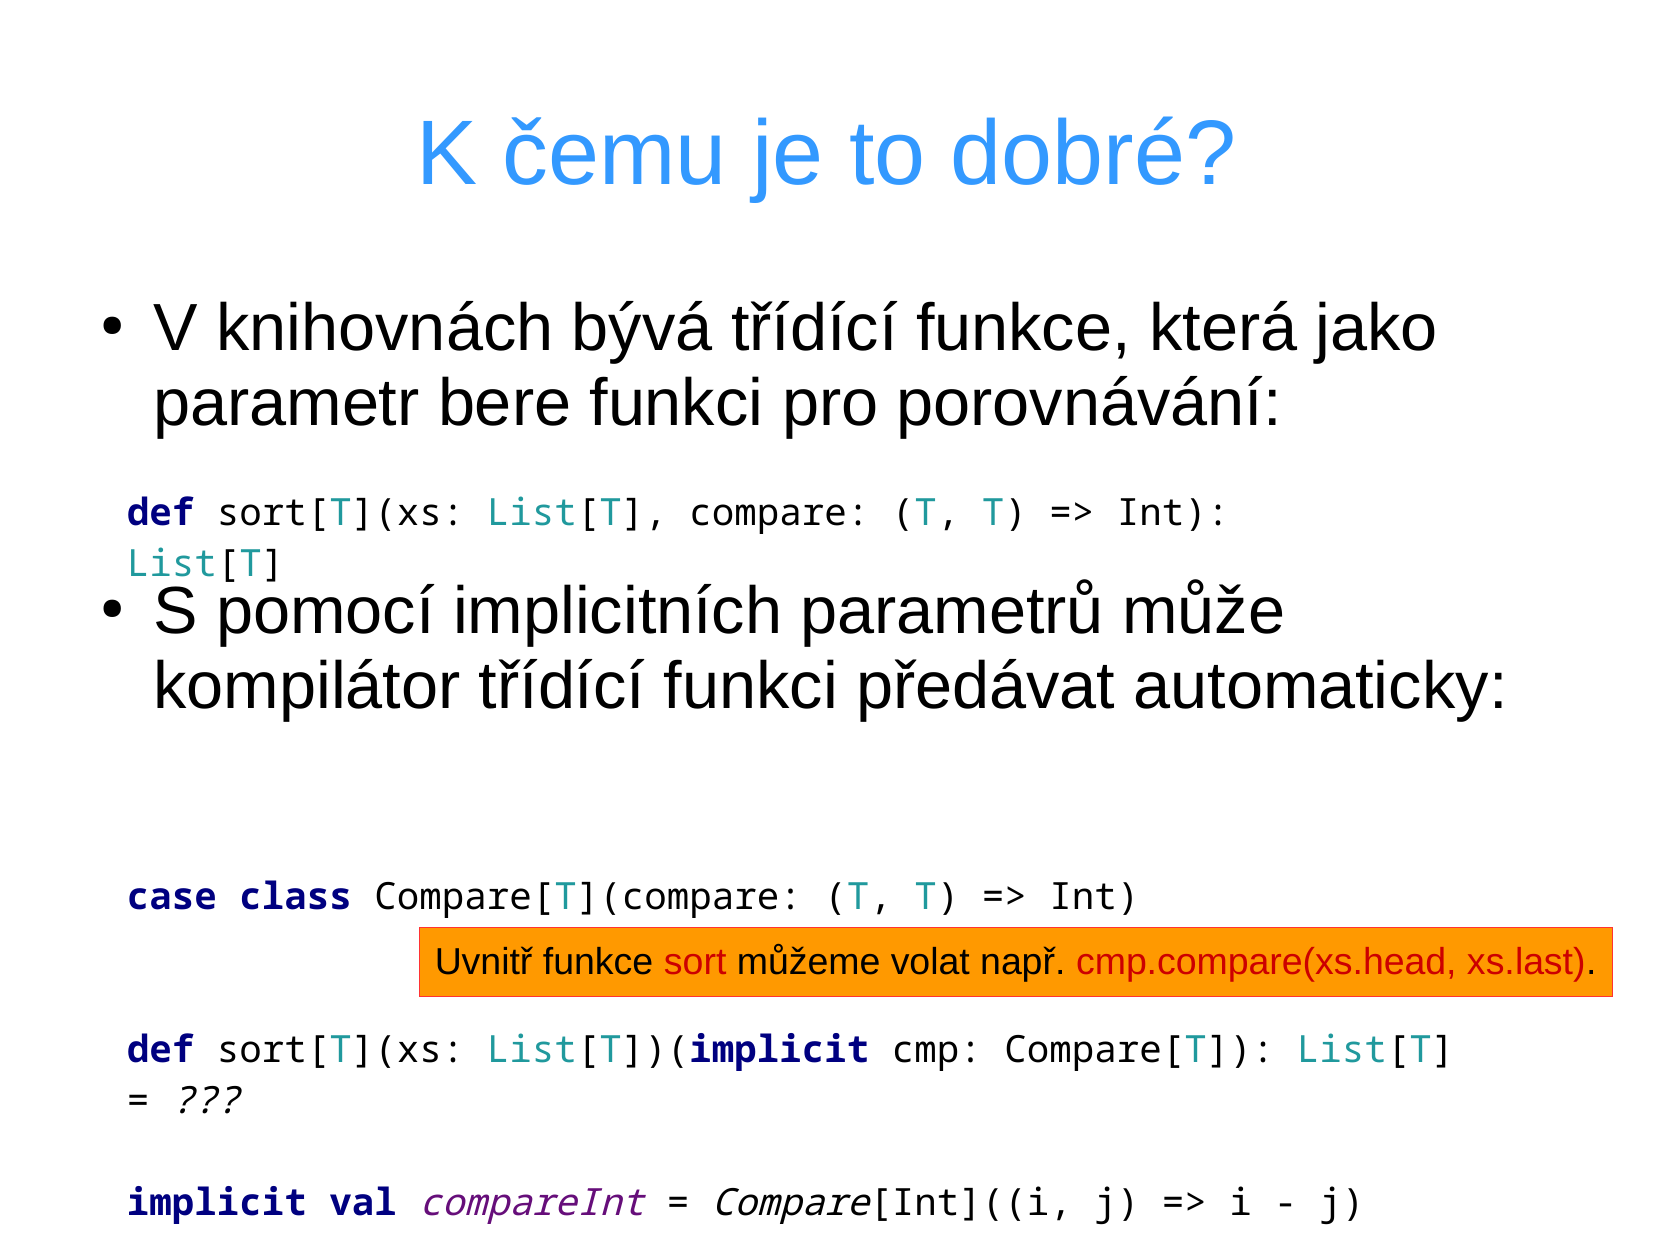

# K čemu je to dobré?
V knihovnách bývá třídící funkce, která jako parametr bere funkci pro porovnávání:
S pomocí implicitních parametrů může kompilátor třídící funkci předávat automaticky:
def sort[T](xs: List[T], compare: (T, T) => Int): List[T]
case class Compare[T](compare: (T, T) => Int)
def sort[T](xs: List[T])(implicit cmp: Compare[T]): List[T] = ???
implicit val compareInt = Compare[Int]((i, j) => i - j)
sort(List(4, 2, 1, 3))
Uvnitř funkce sort můžeme volat např. cmp.compare(xs.head, xs.last).